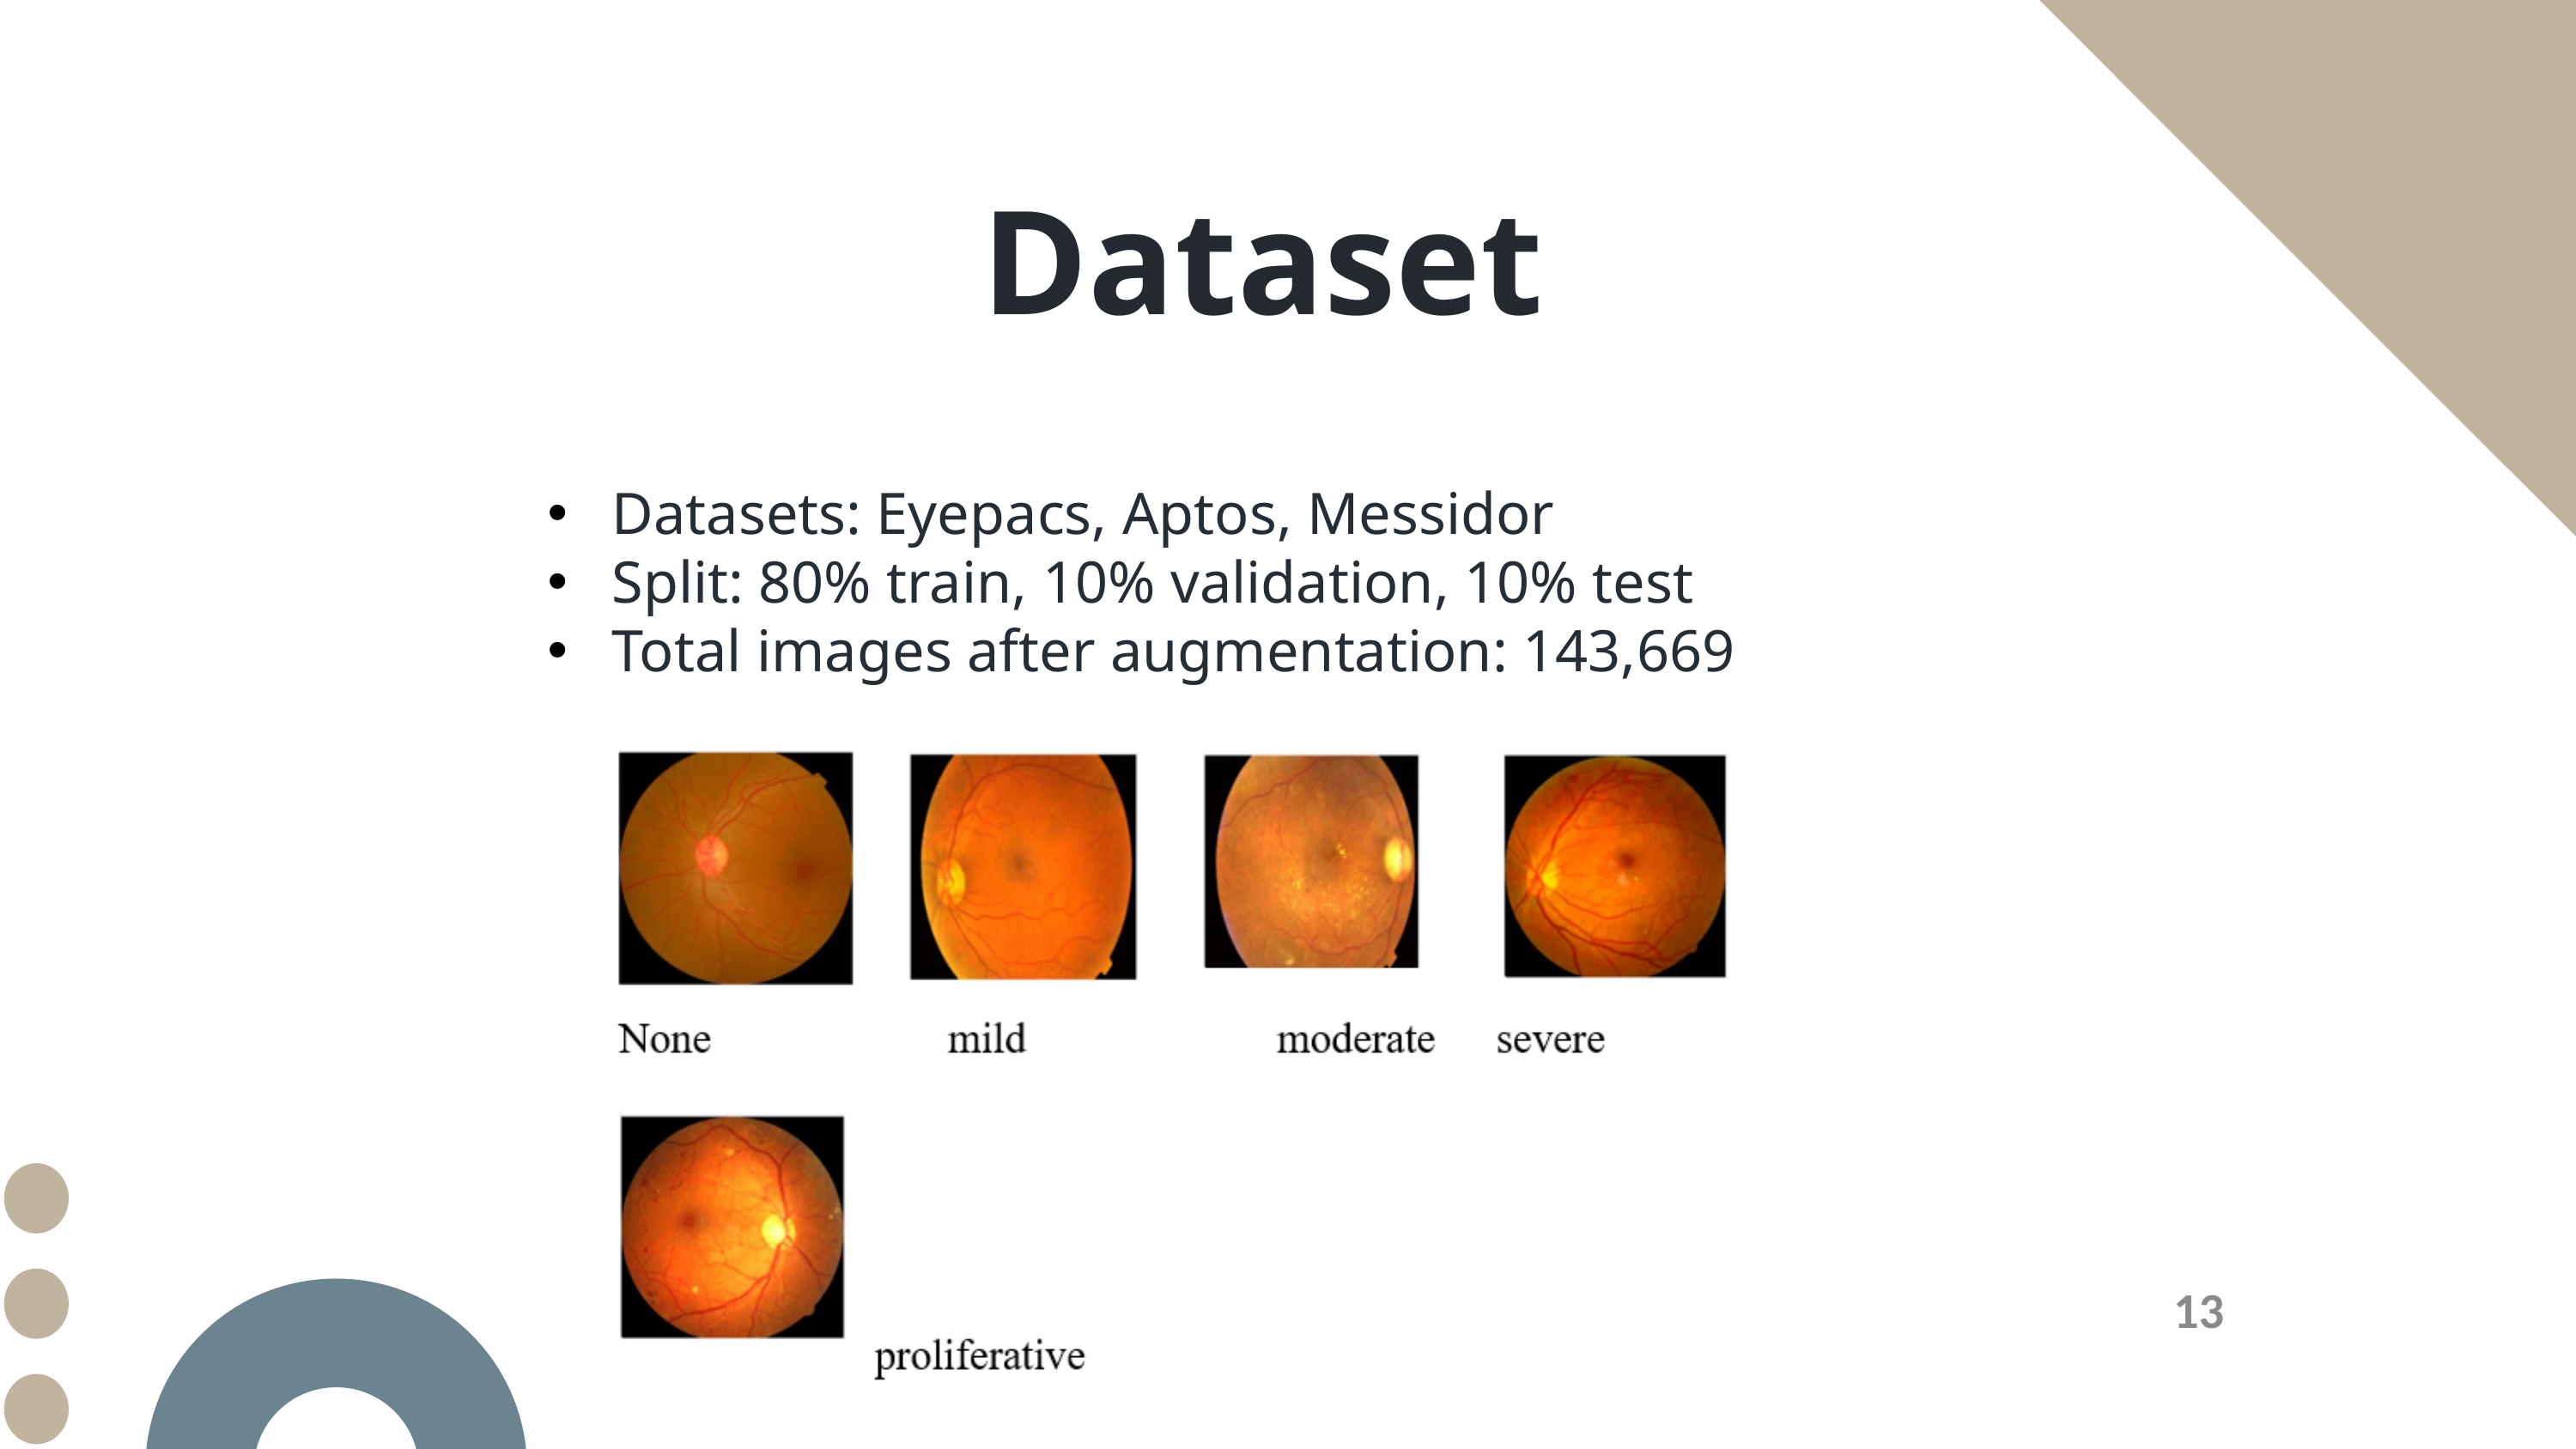

Dataset
Datasets: Eyepacs, Aptos, Messidor
Split: 80% train, 10% validation, 10% test
Total images after augmentation: 143,669